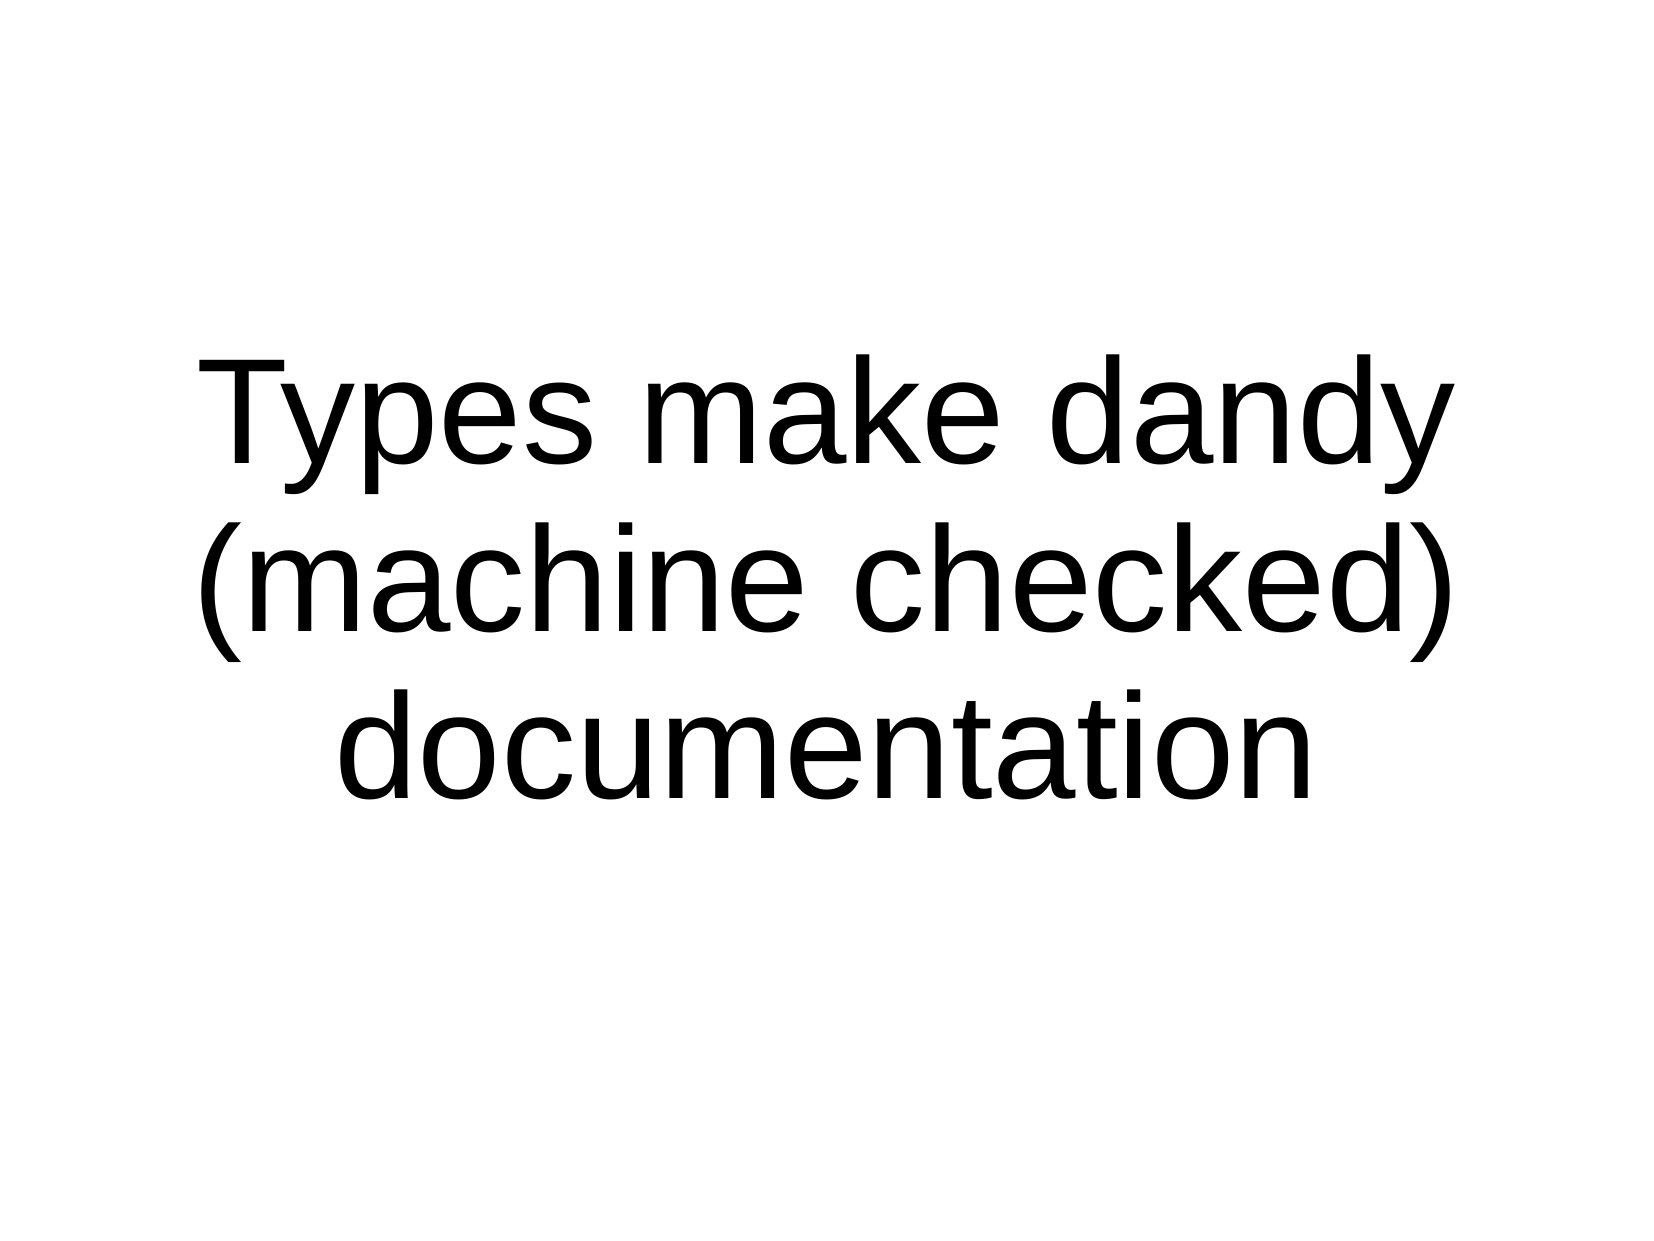

# Types make dandy
(machine checked)
documentation